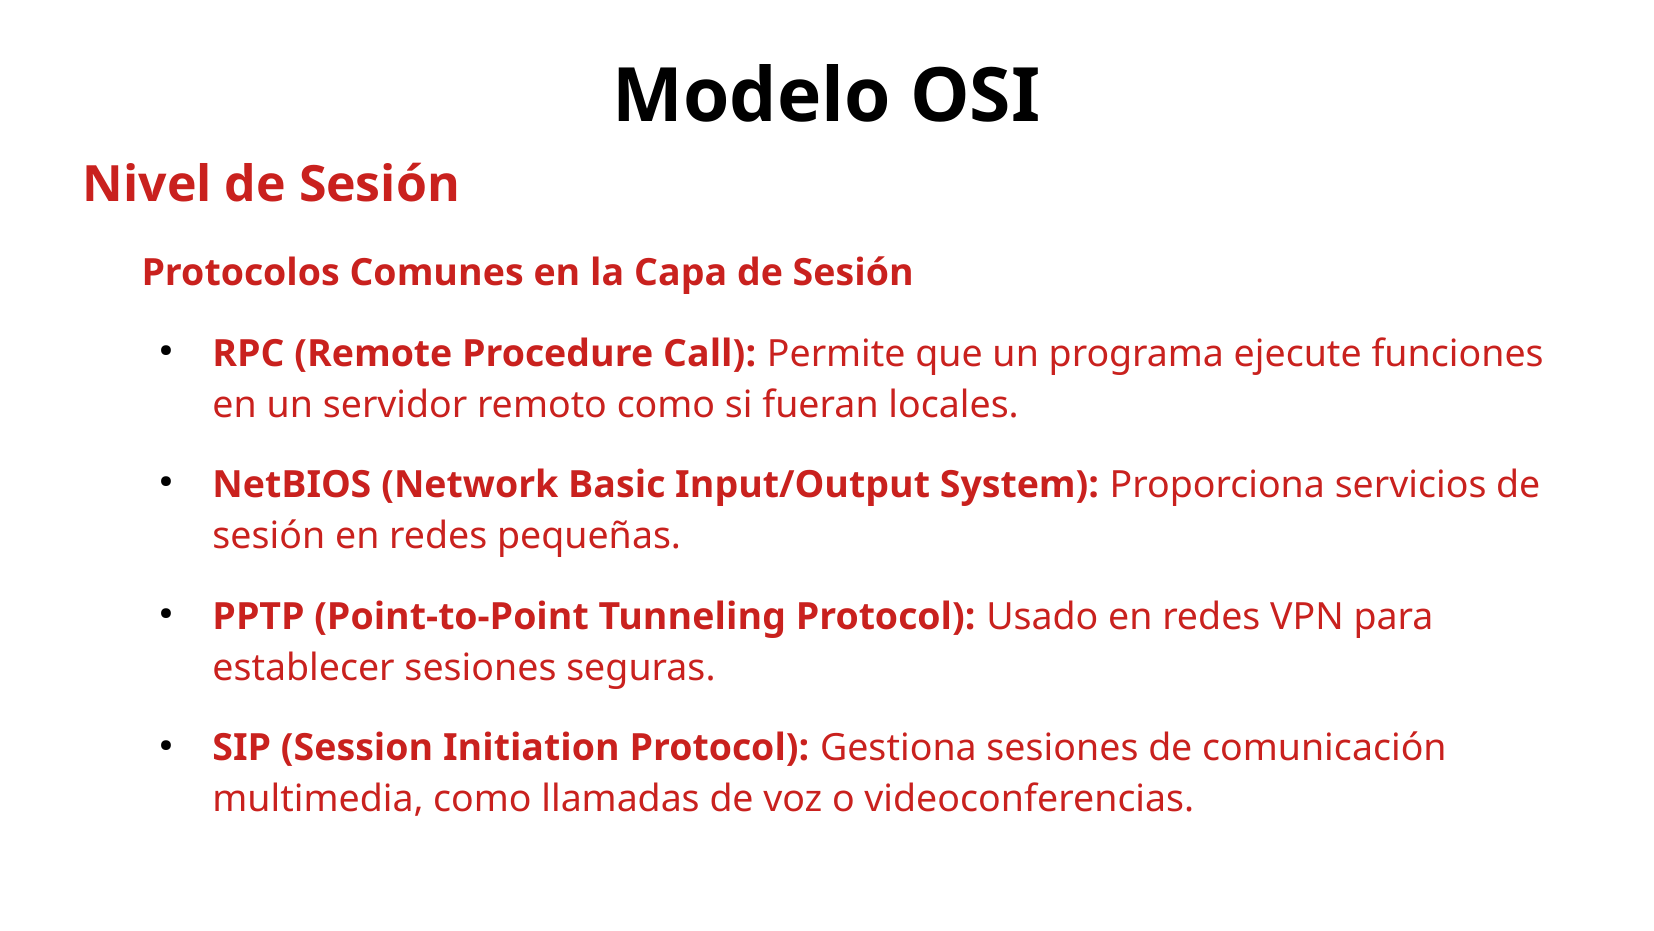

# Modelo OSI
Nivel de Sesión
Protocolos Comunes en la Capa de Sesión
RPC (Remote Procedure Call): Permite que un programa ejecute funciones en un servidor remoto como si fueran locales.
NetBIOS (Network Basic Input/Output System): Proporciona servicios de sesión en redes pequeñas.
PPTP (Point-to-Point Tunneling Protocol): Usado en redes VPN para establecer sesiones seguras.
SIP (Session Initiation Protocol): Gestiona sesiones de comunicación multimedia, como llamadas de voz o videoconferencias.